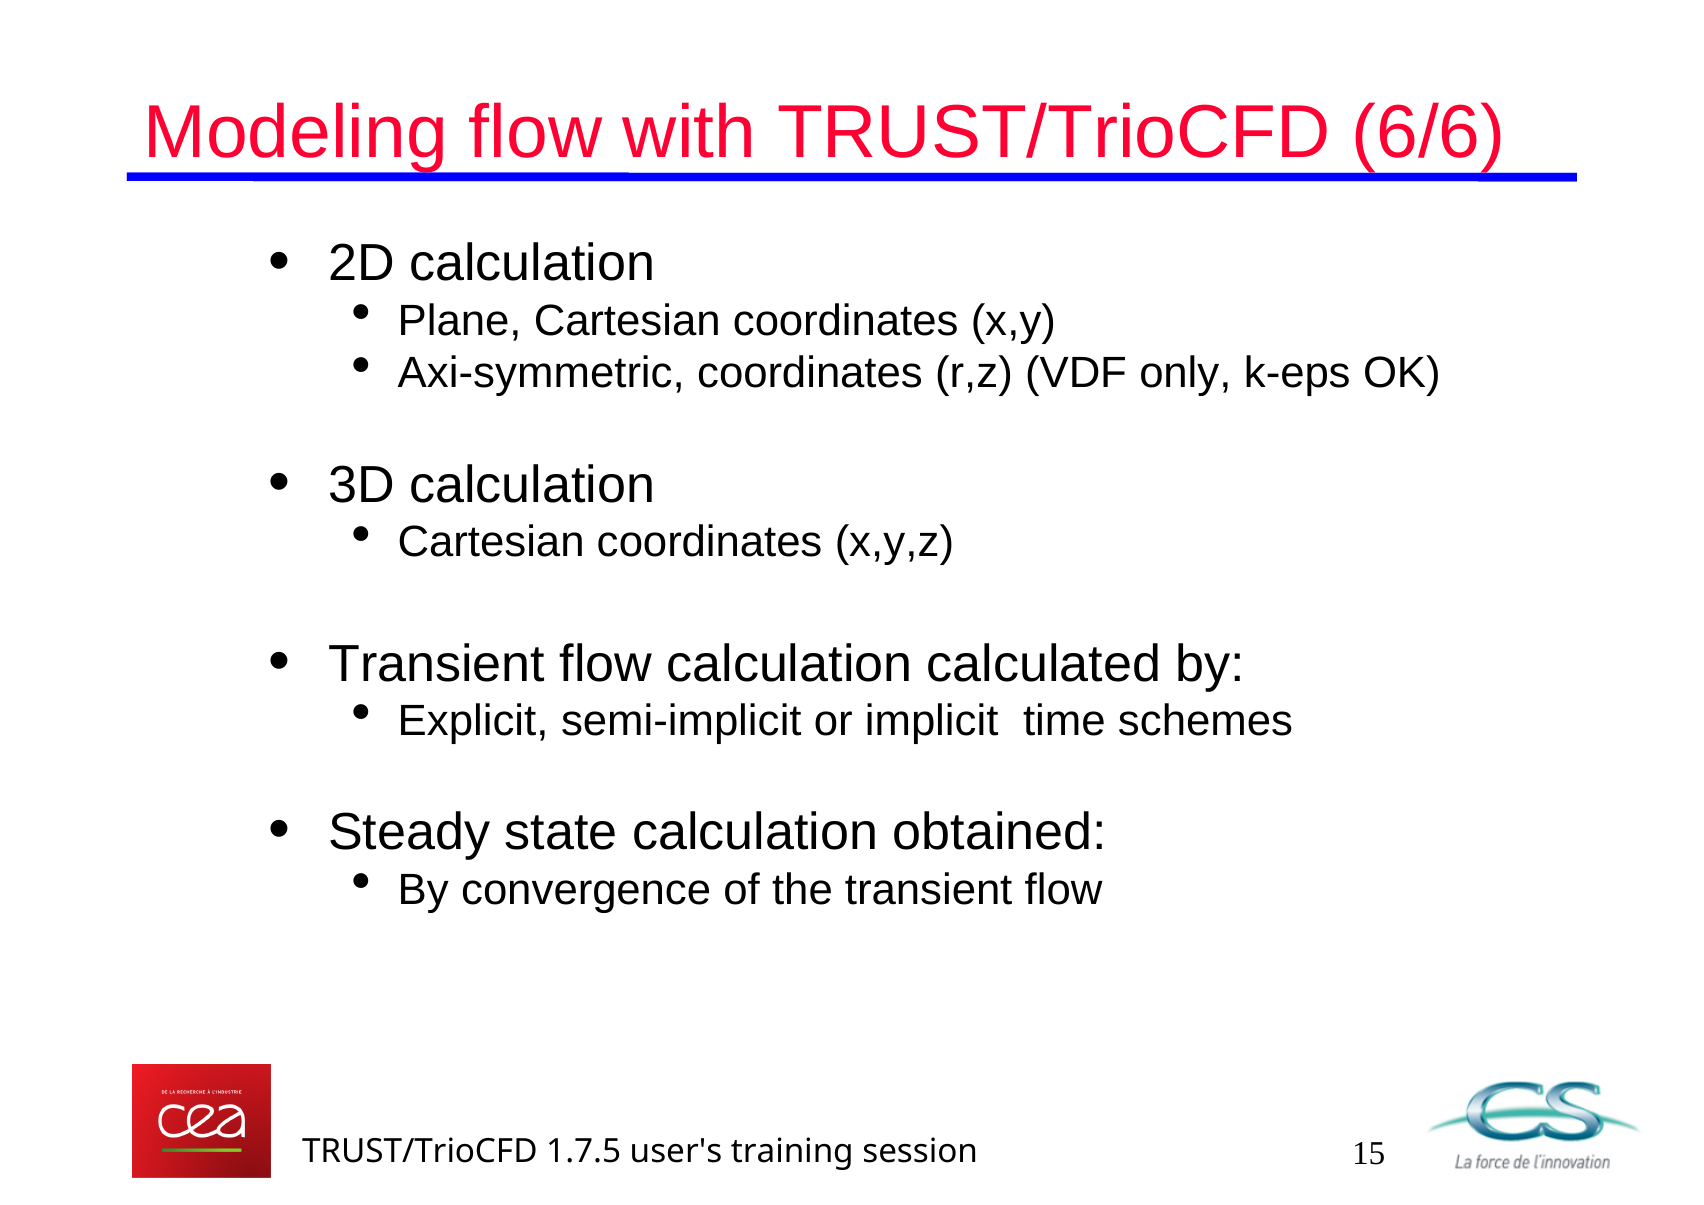

# Modeling flow with TRUST/TrioCFD (6/6)
2D calculation
Plane, Cartesian coordinates (x,y)
Axi-symmetric, coordinates (r,z) (VDF only, k-eps OK)
3D calculation
Cartesian coordinates (x,y,z)
Transient flow calculation calculated by:
Explicit, semi-implicit or implicit time schemes
Steady state calculation obtained:
By convergence of the transient flow
TRUST/TrioCFD 1.7.5 user's training session
15